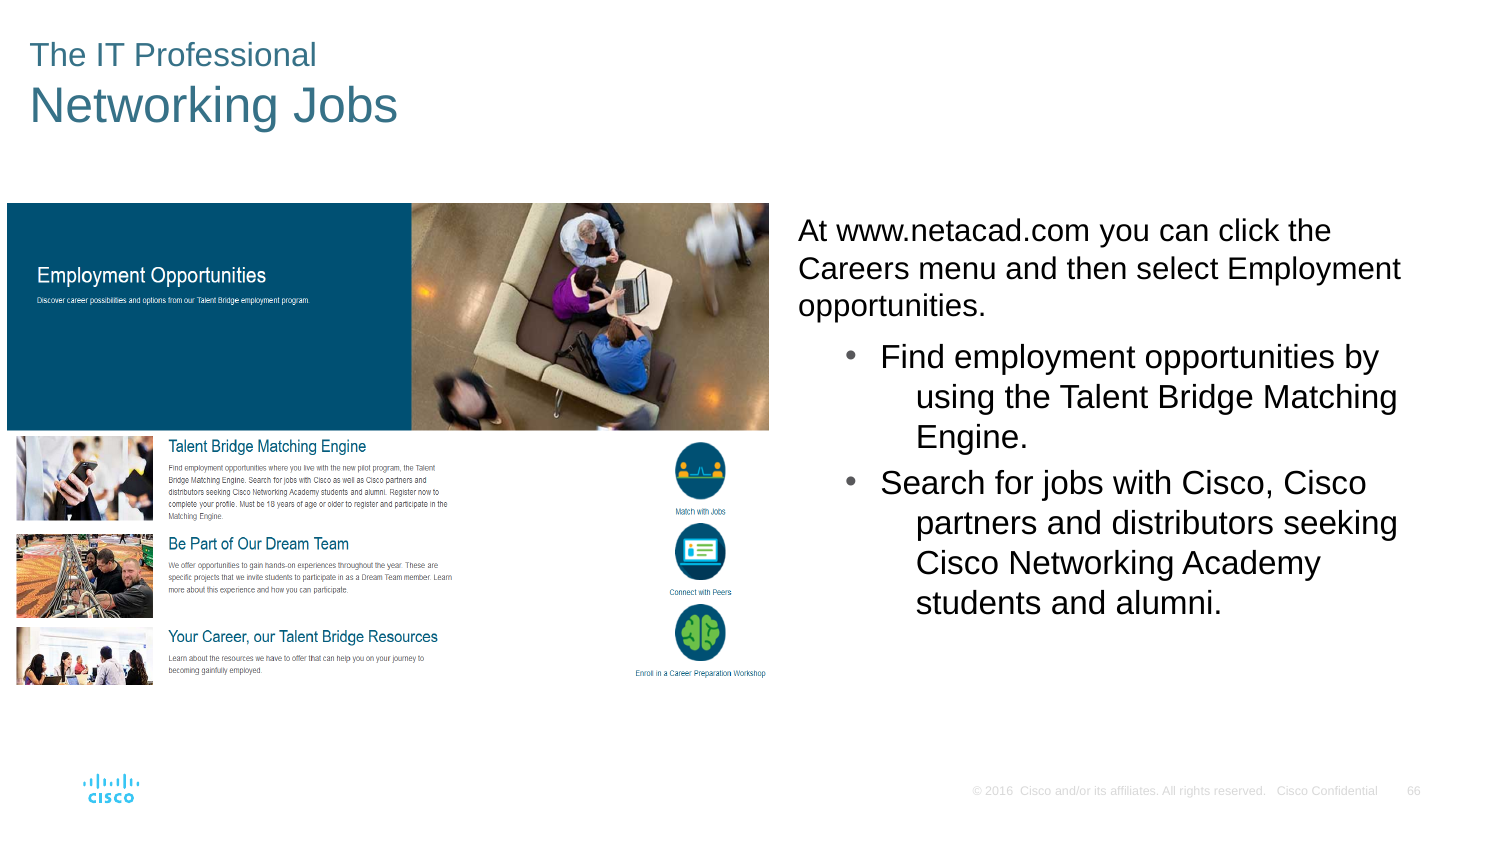

# The IT Professional Networking Jobs
At www.netacad.com you can click the Careers menu and then select Employment opportunities.
Find employment opportunities by using the Talent Bridge Matching Engine.
Search for jobs with Cisco, Cisco partners and distributors seeking Cisco Networking Academy students and alumni.